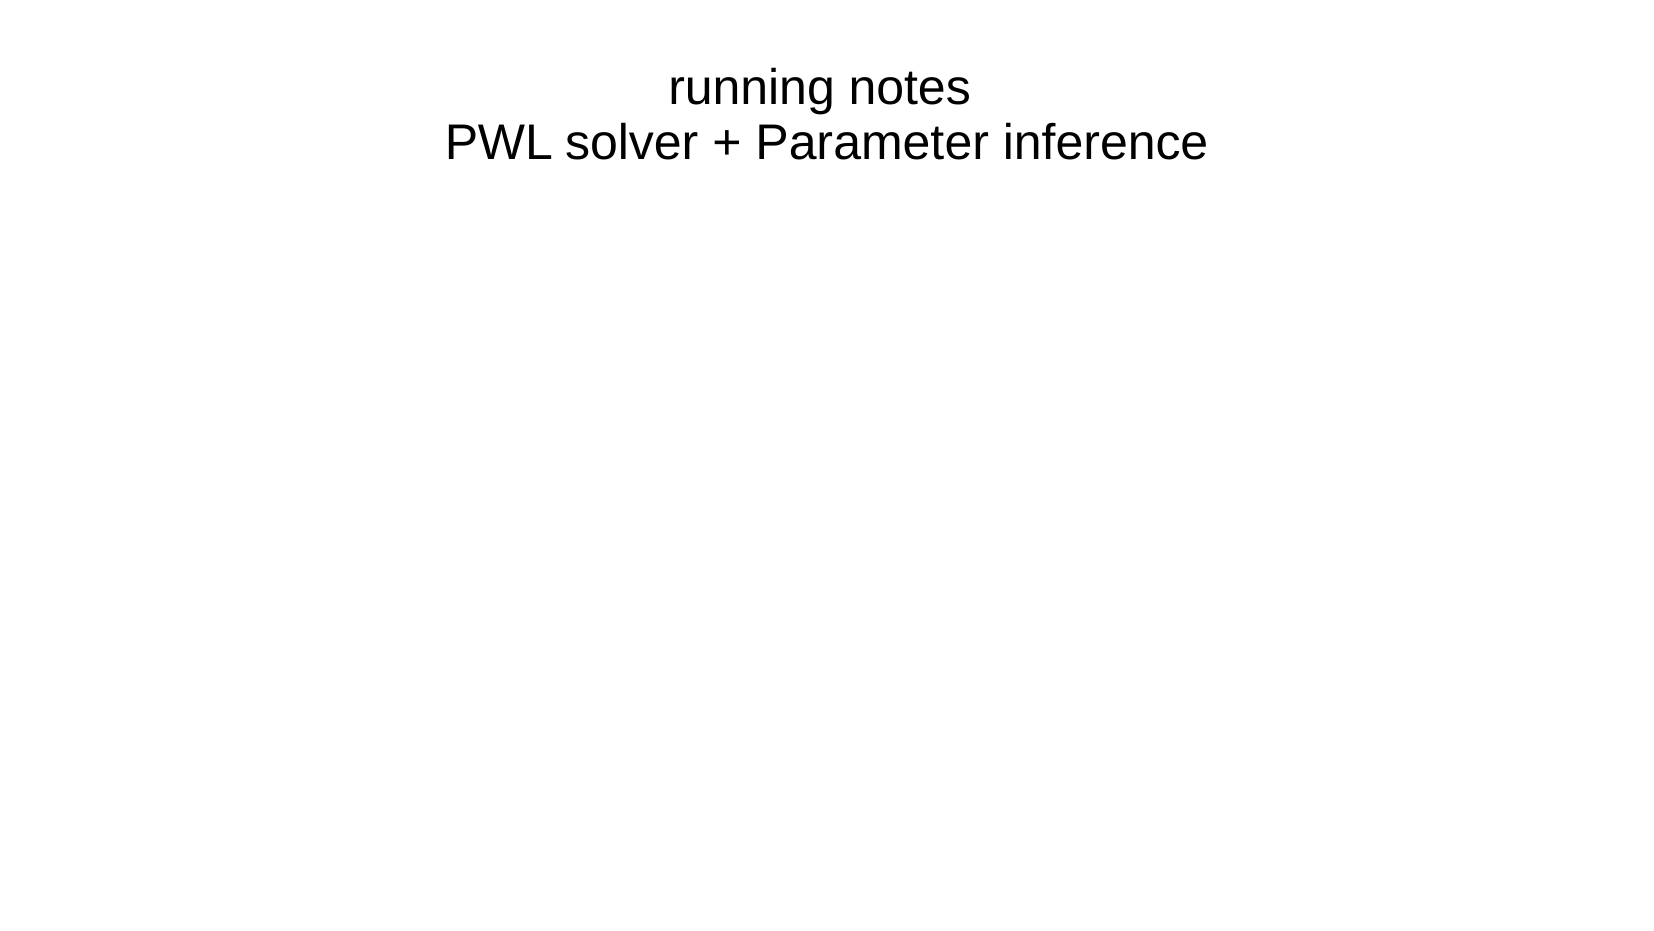

# running notes PWL solver + Parameter inference